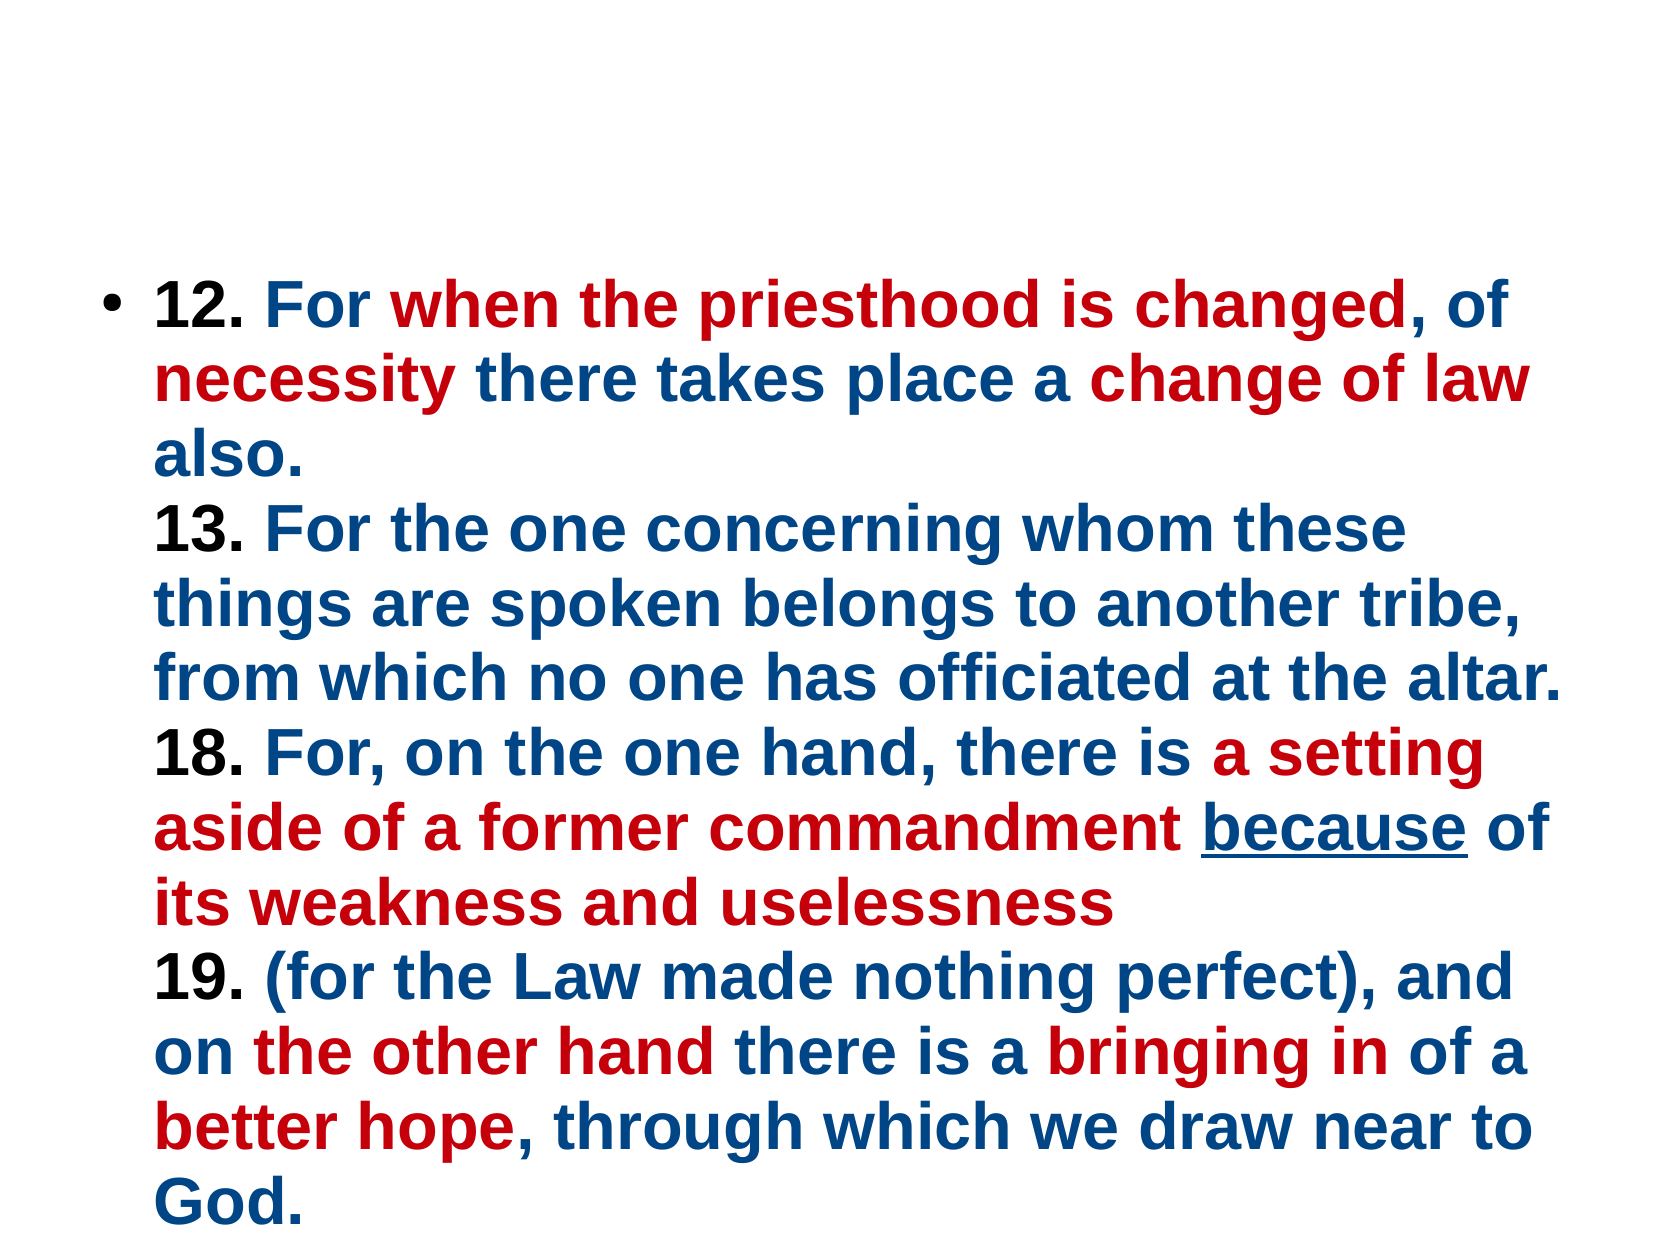

#
12. For when the priesthood is changed, of necessity there takes place a change of law also.
13. For the one concerning whom these things are spoken belongs to another tribe, from which no one has officiated at the altar.
18. For, on the one hand, there is a setting aside of a former commandment because of its weakness and uselessness
19. (for the Law made nothing perfect), and on the other hand there is a bringing in of a better hope, through which we draw near to God.